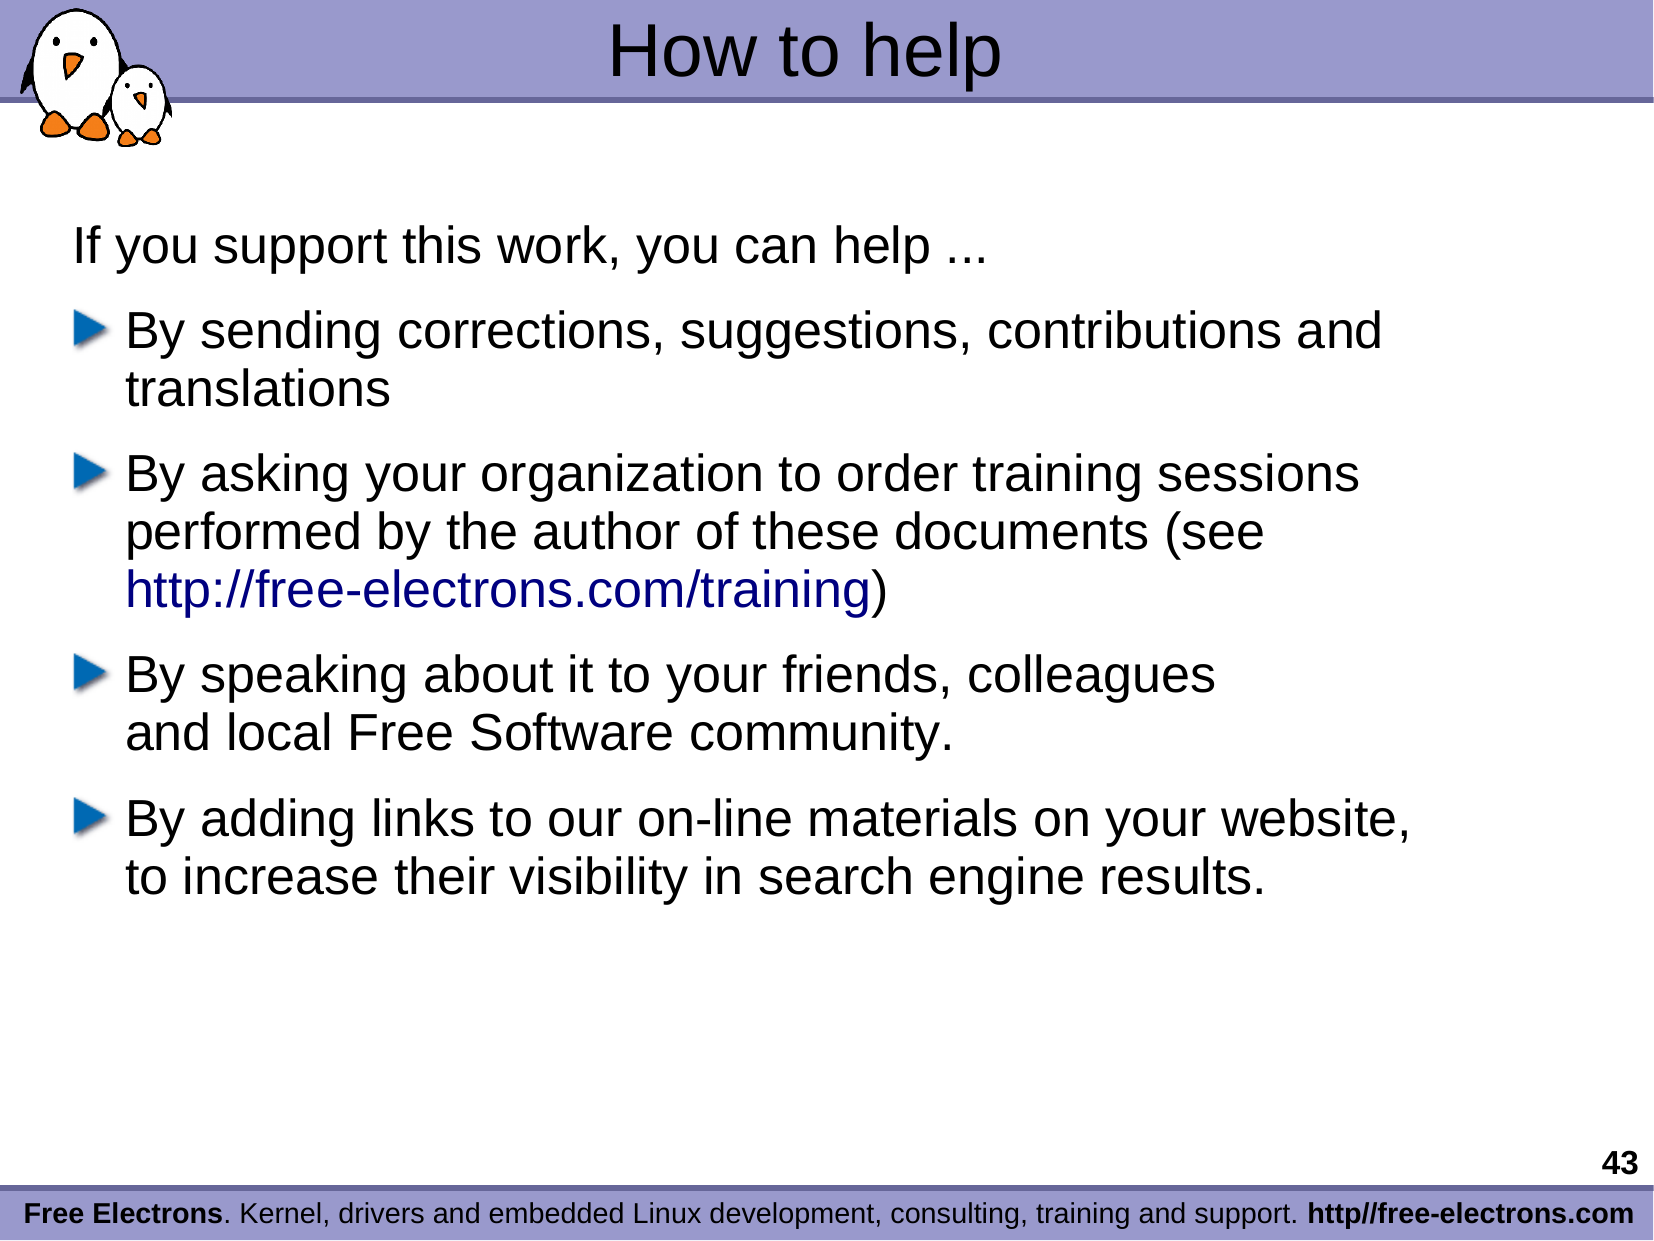

# How to help
If you support this work, you can help ...
By sending corrections, suggestions, contributions and translations
By asking your organization to order training sessions performed by the author of these documents (see http://free-electrons.com/training)
By speaking about it to your friends, colleagues
and local Free Software community.
By adding links to our on-line materials on your website,
to increase their visibility in search engine results.